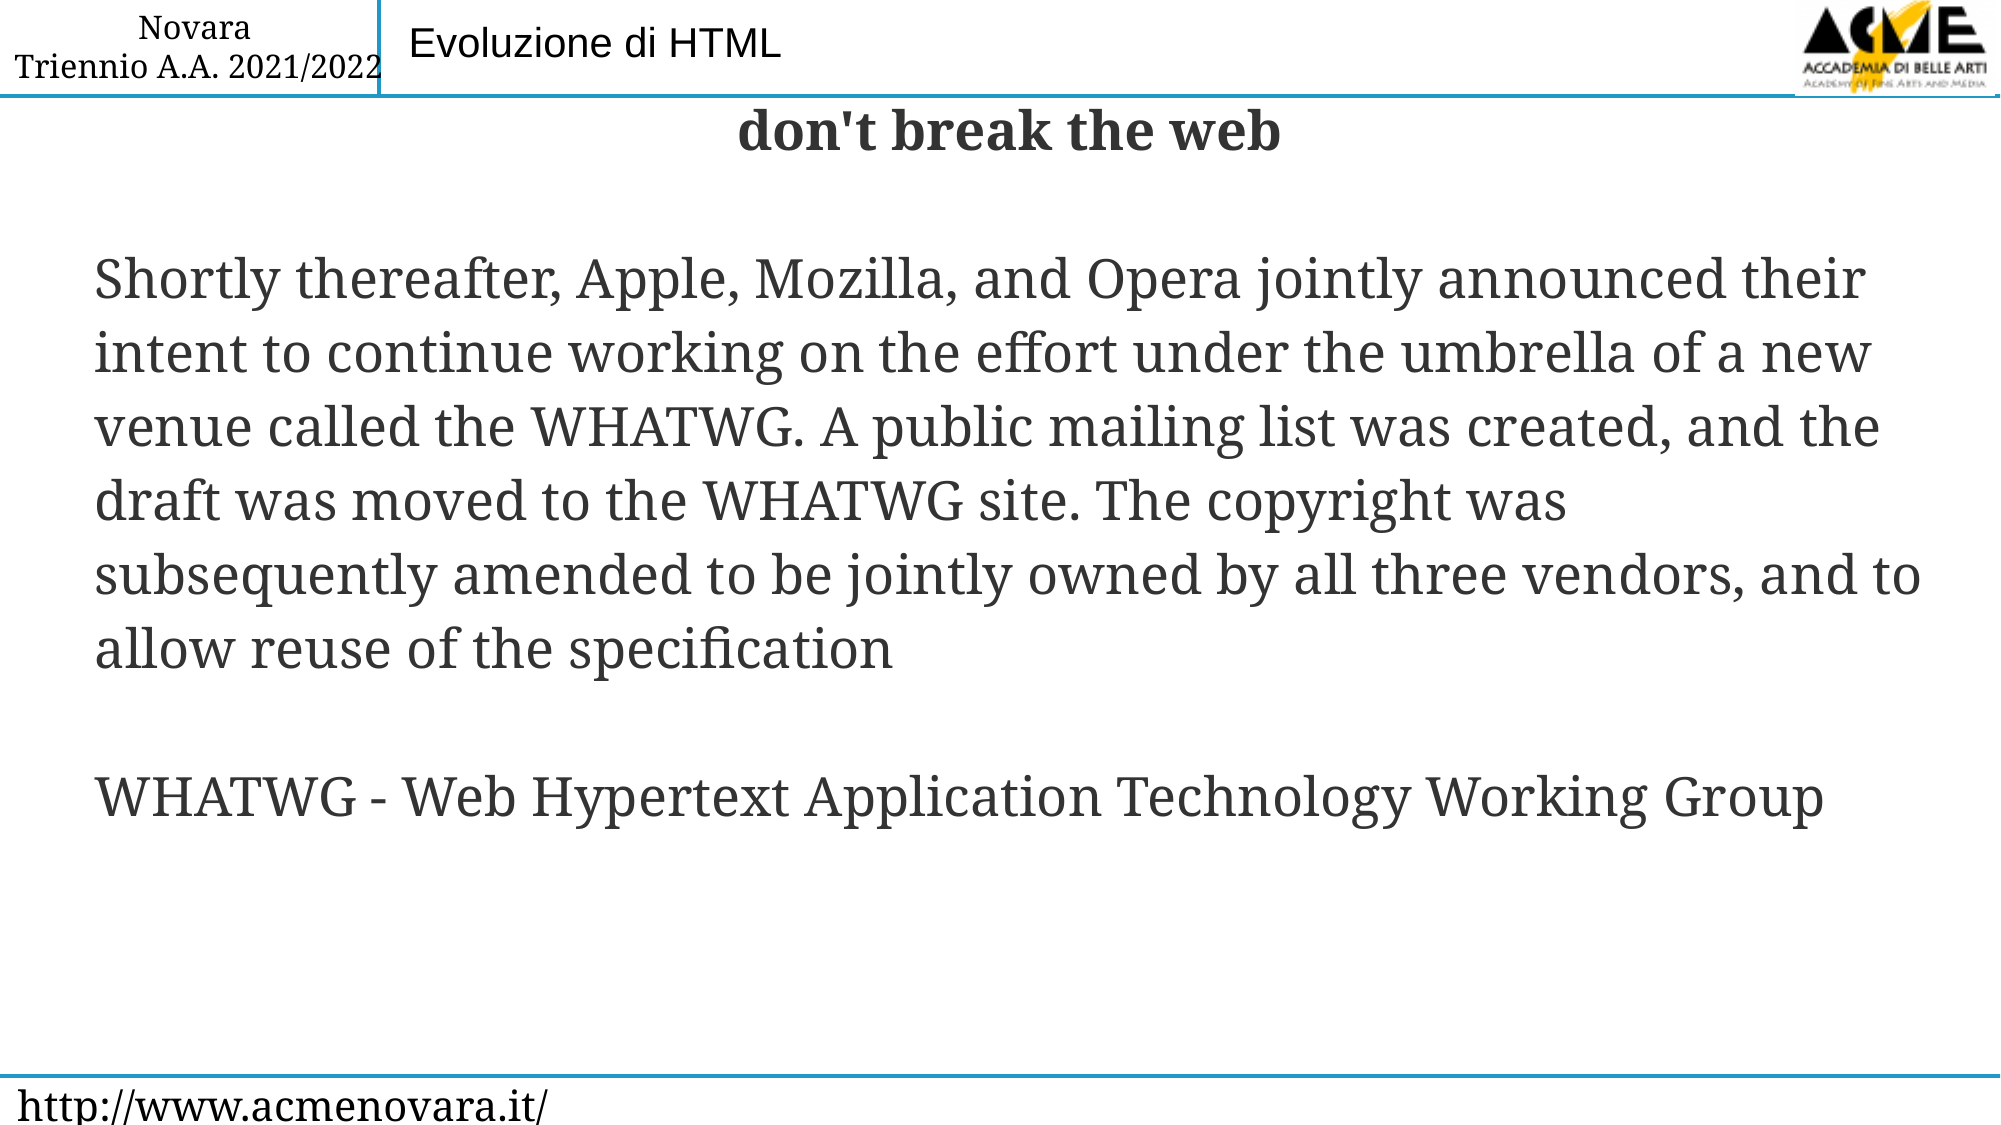

# Evoluzione di HTML
don't break the web
Shortly thereafter, Apple, Mozilla, and Opera jointly announced their intent to continue working on the effort under the umbrella of a new venue called the WHATWG. A public mailing list was created, and the draft was moved to the WHATWG site. The copyright was subsequently amended to be jointly owned by all three vendors, and to allow reuse of the specification
WHATWG - Web Hypertext Application Technology Working Group